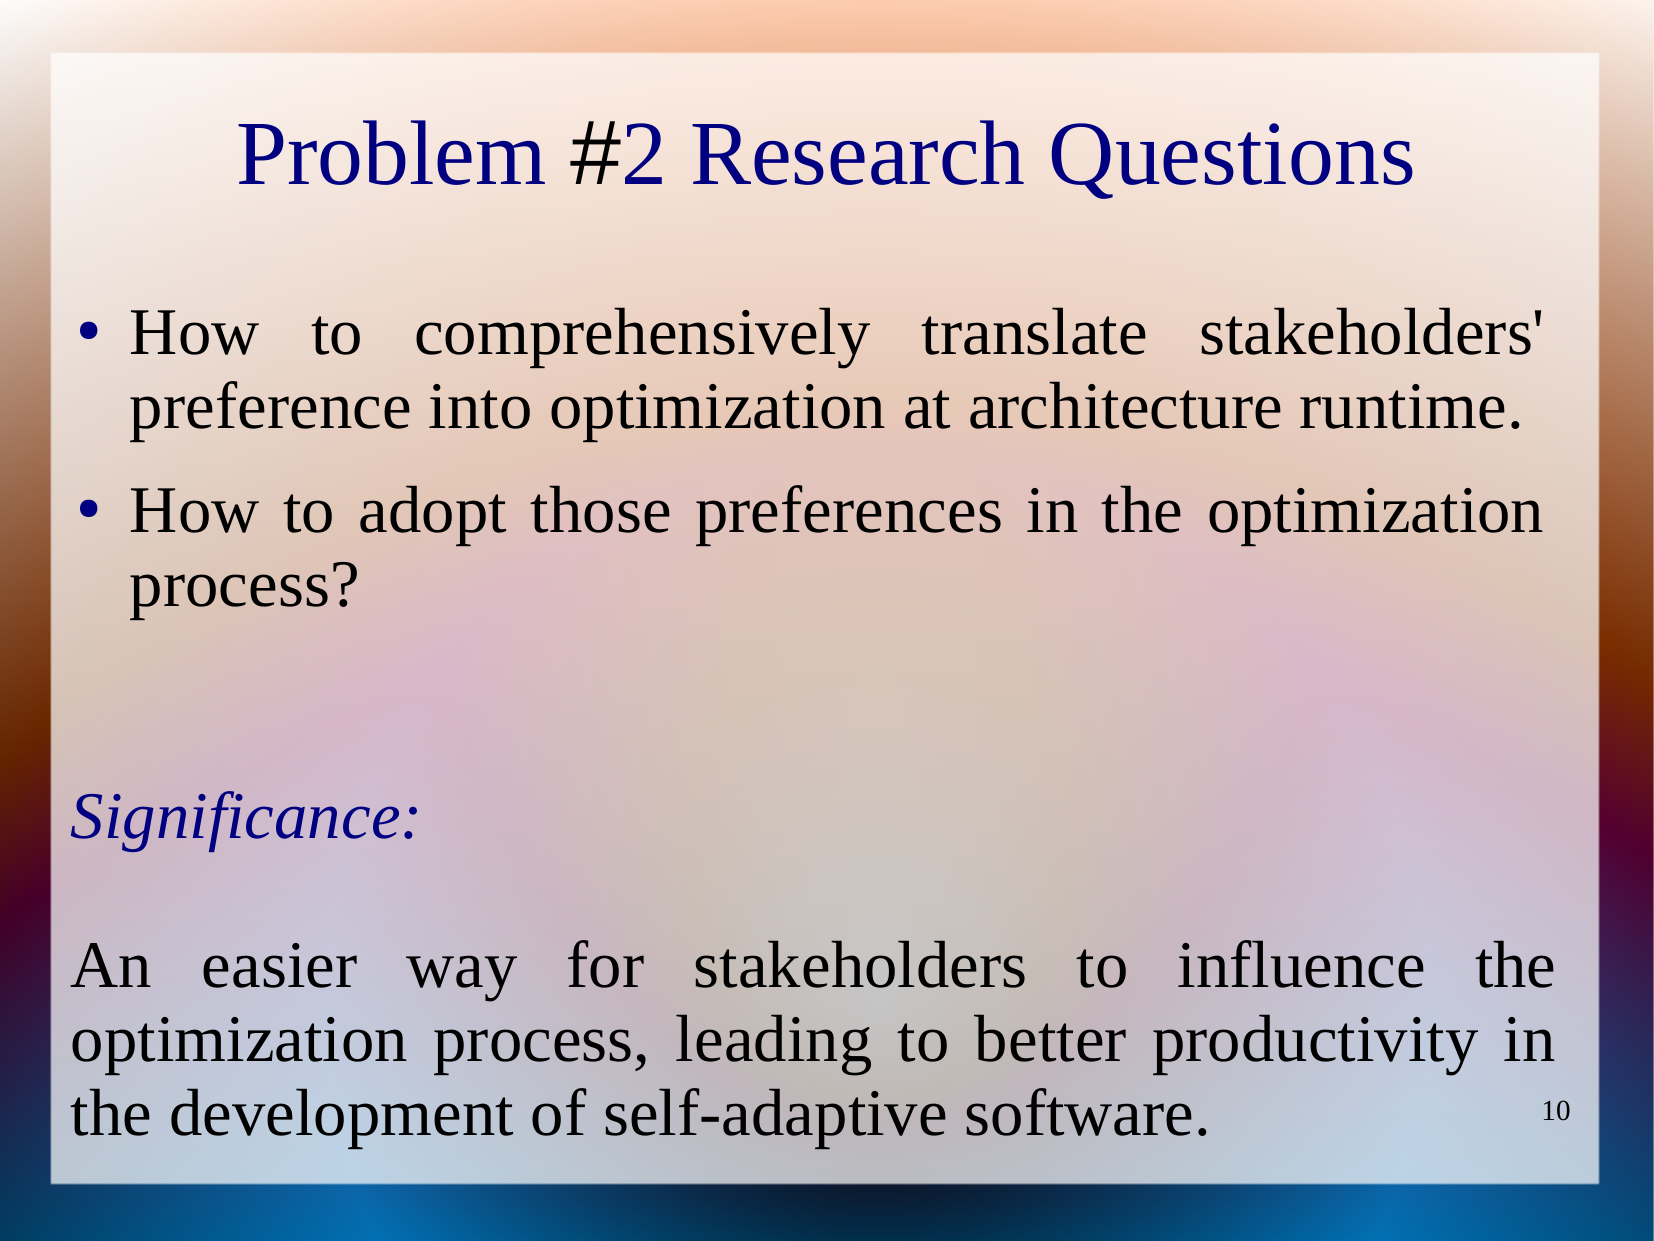

# Problem #2 Research Questions
How to comprehensively translate stakeholders' preference into optimization at architecture runtime.
How to adopt those preferences in the optimization process?
Significance:
An easier way for stakeholders to influence the optimization process, leading to better productivity in the development of self-adaptive software.
10